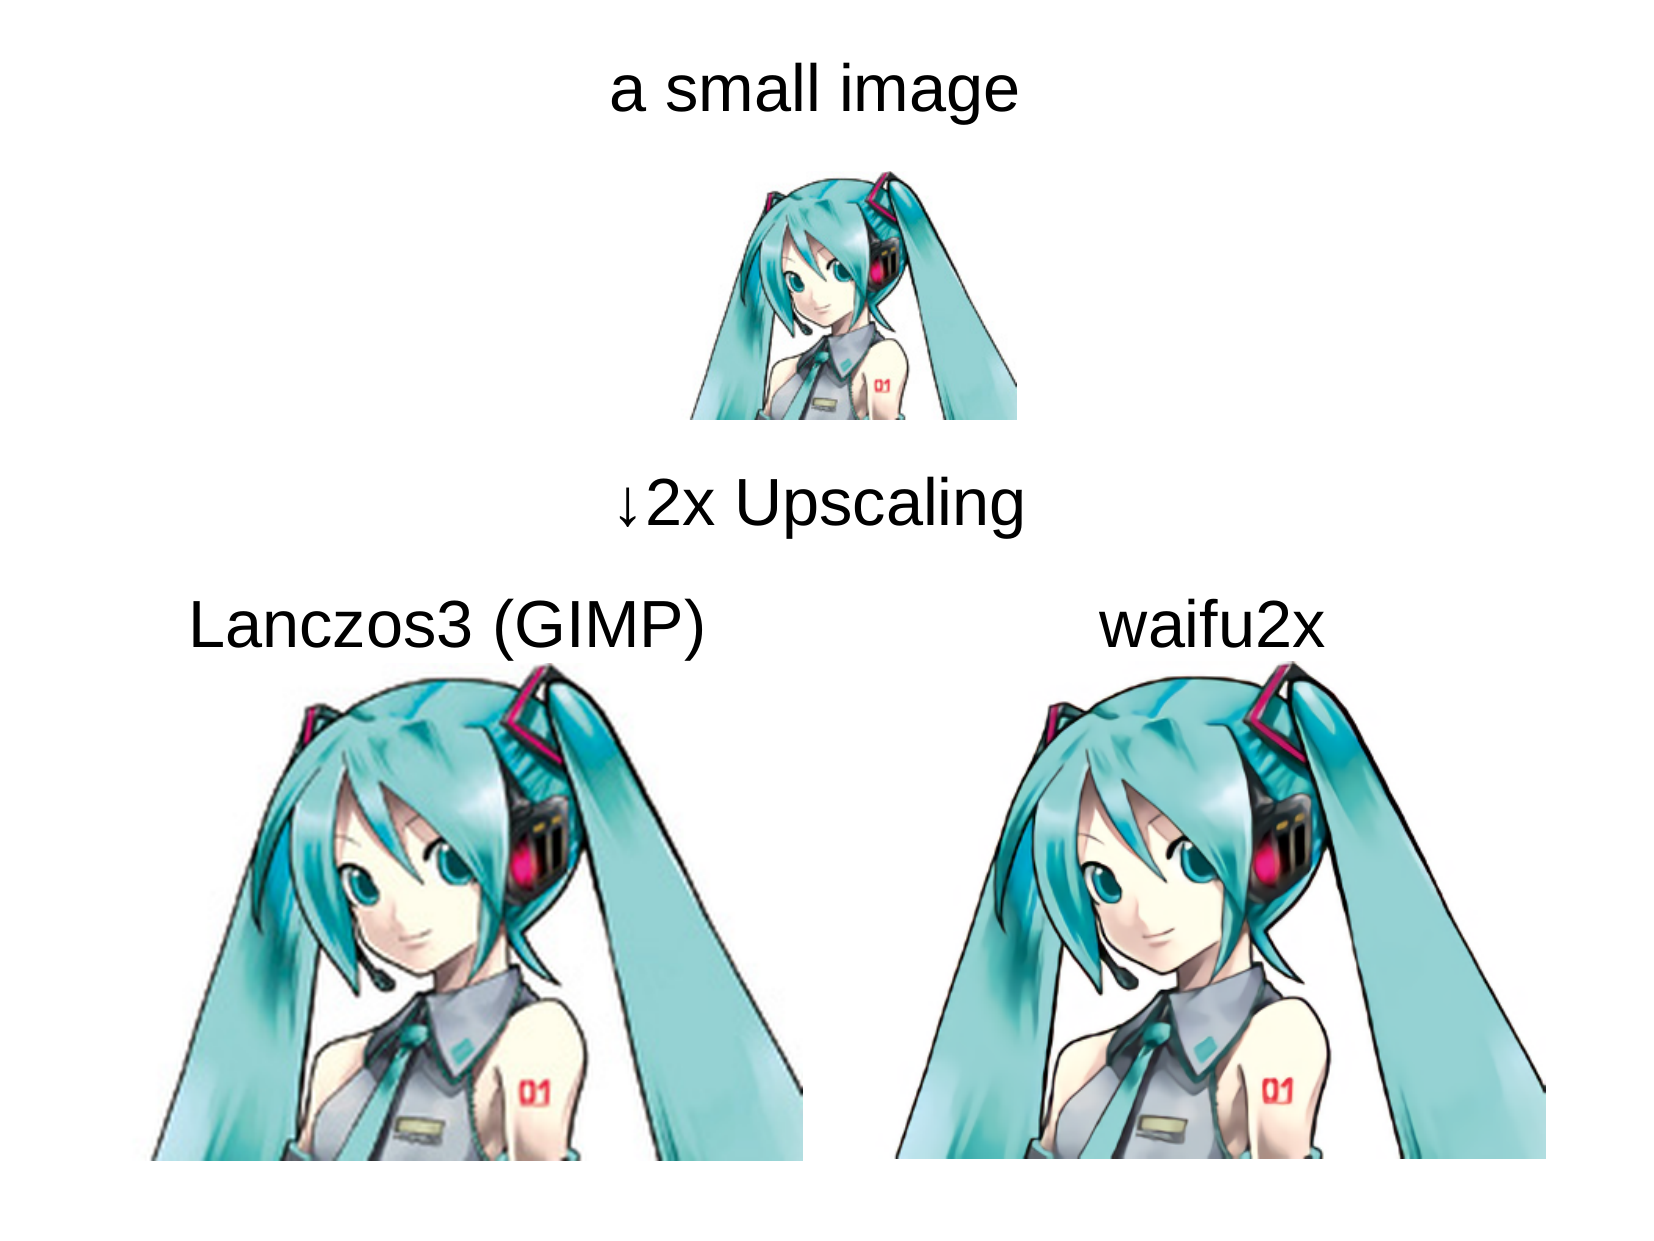

# a small image
↓2x Upscaling
Lanczos3 (GIMP)
waifu2x